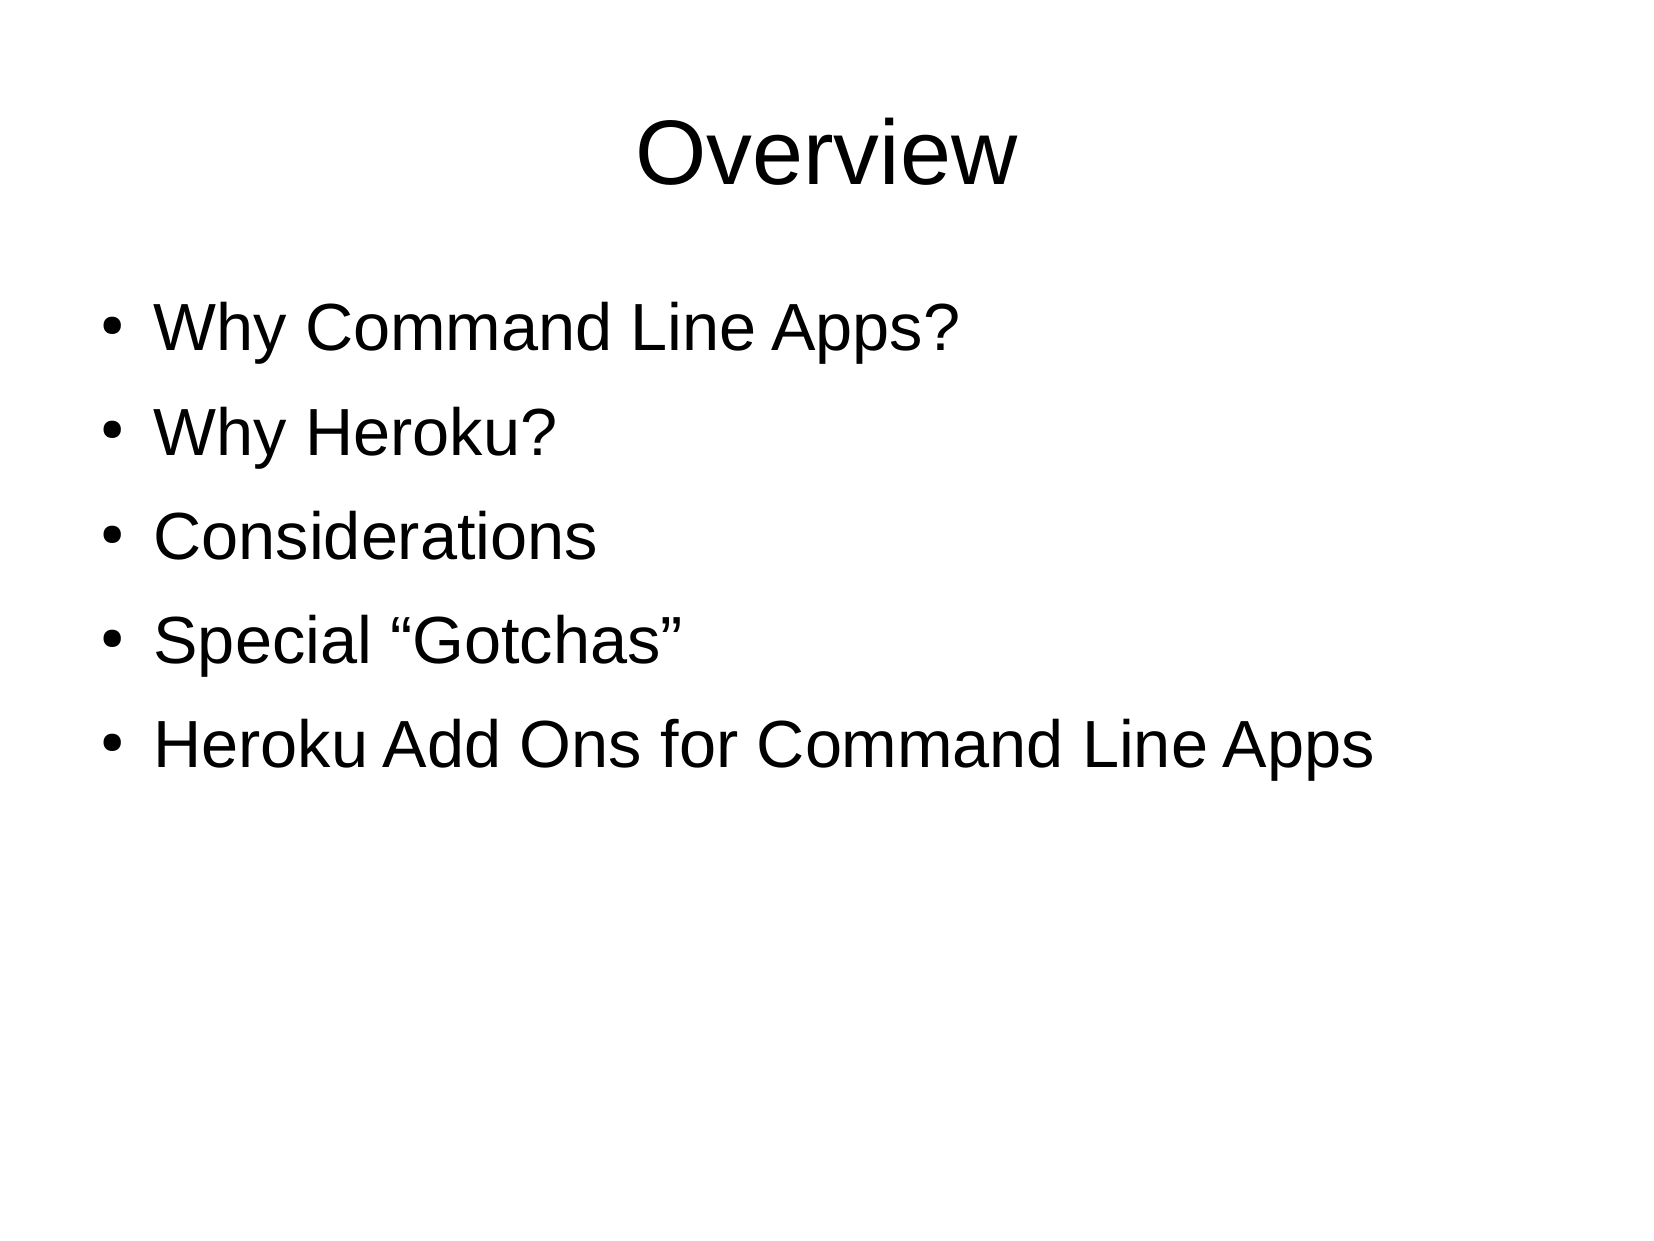

# Overview
Why Command Line Apps?
Why Heroku?
Considerations
Special “Gotchas”
Heroku Add Ons for Command Line Apps